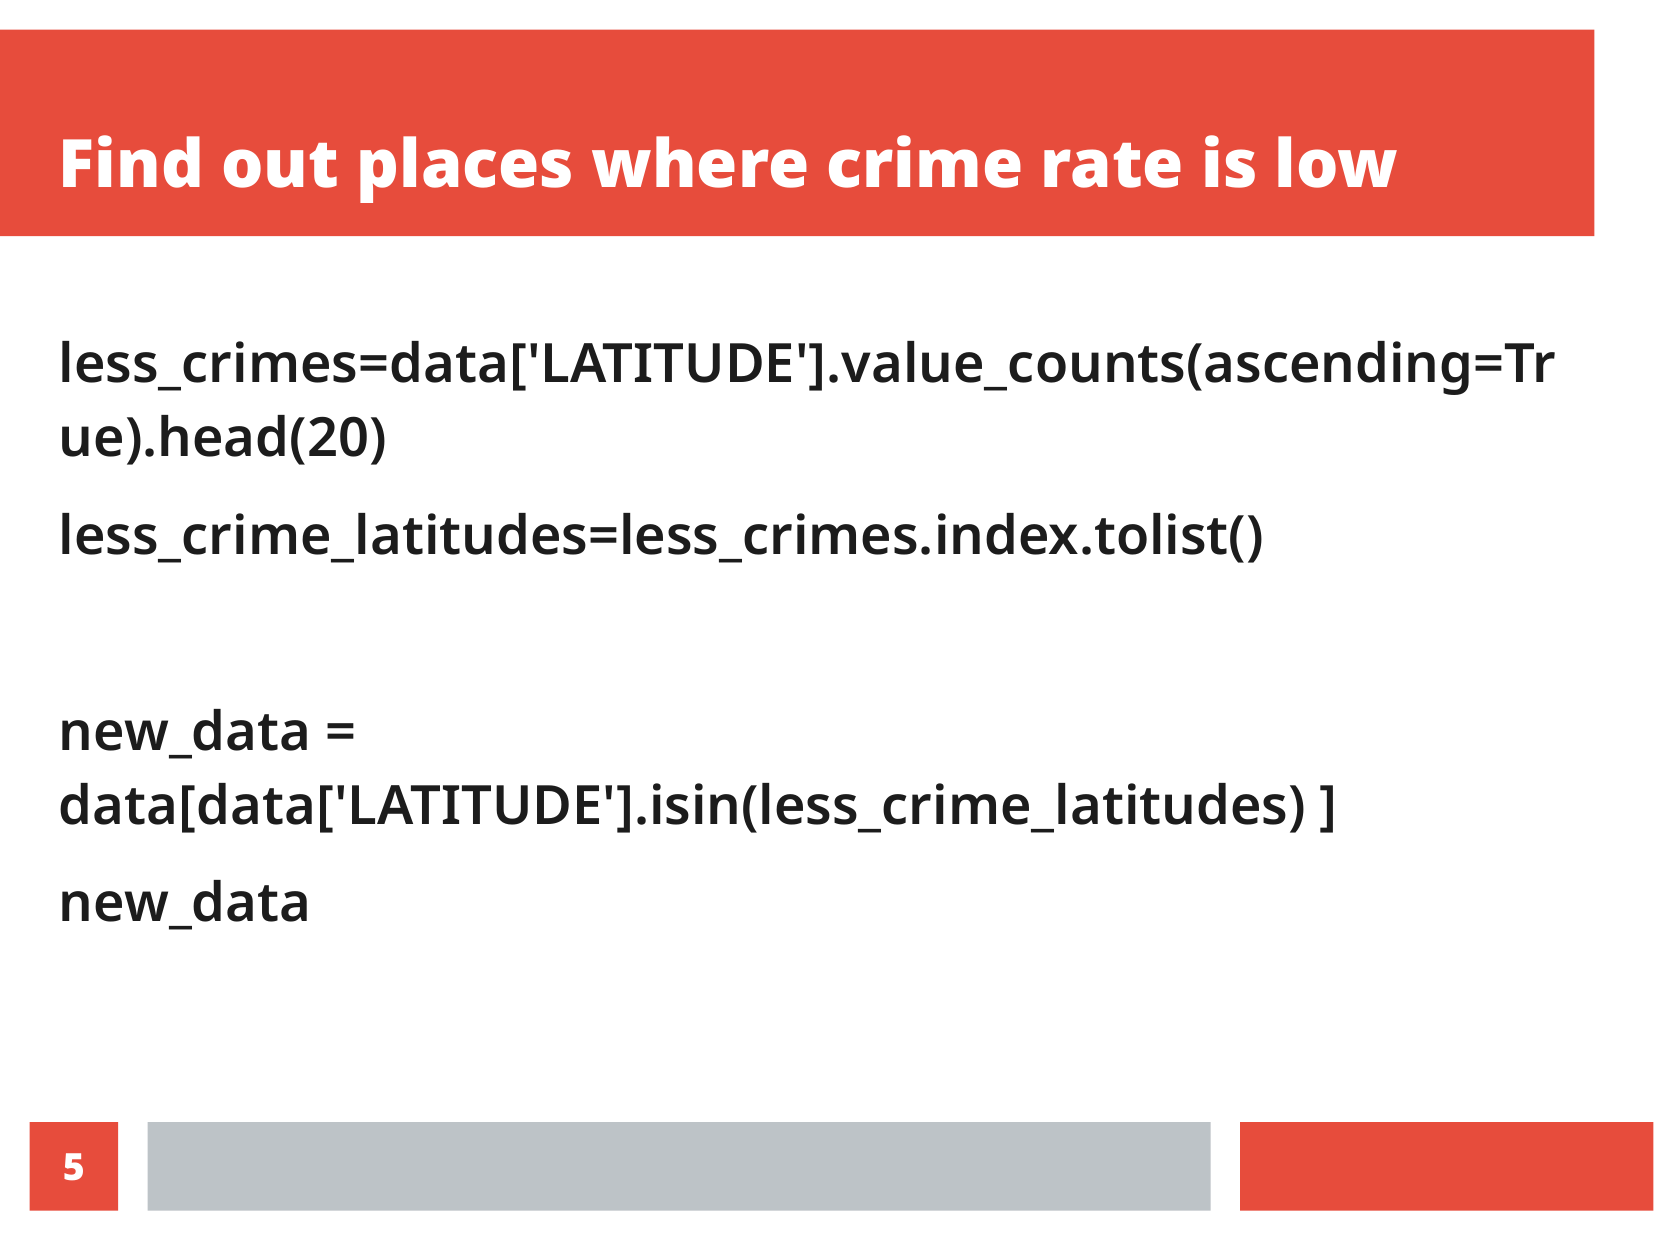

# Find out places where crime rate is low
less_crimes=data['LATITUDE'].value_counts(ascending=True).head(20)
less_crime_latitudes=less_crimes.index.tolist()
new_data = data[data['LATITUDE'].isin(less_crime_latitudes) ]
new_data
5